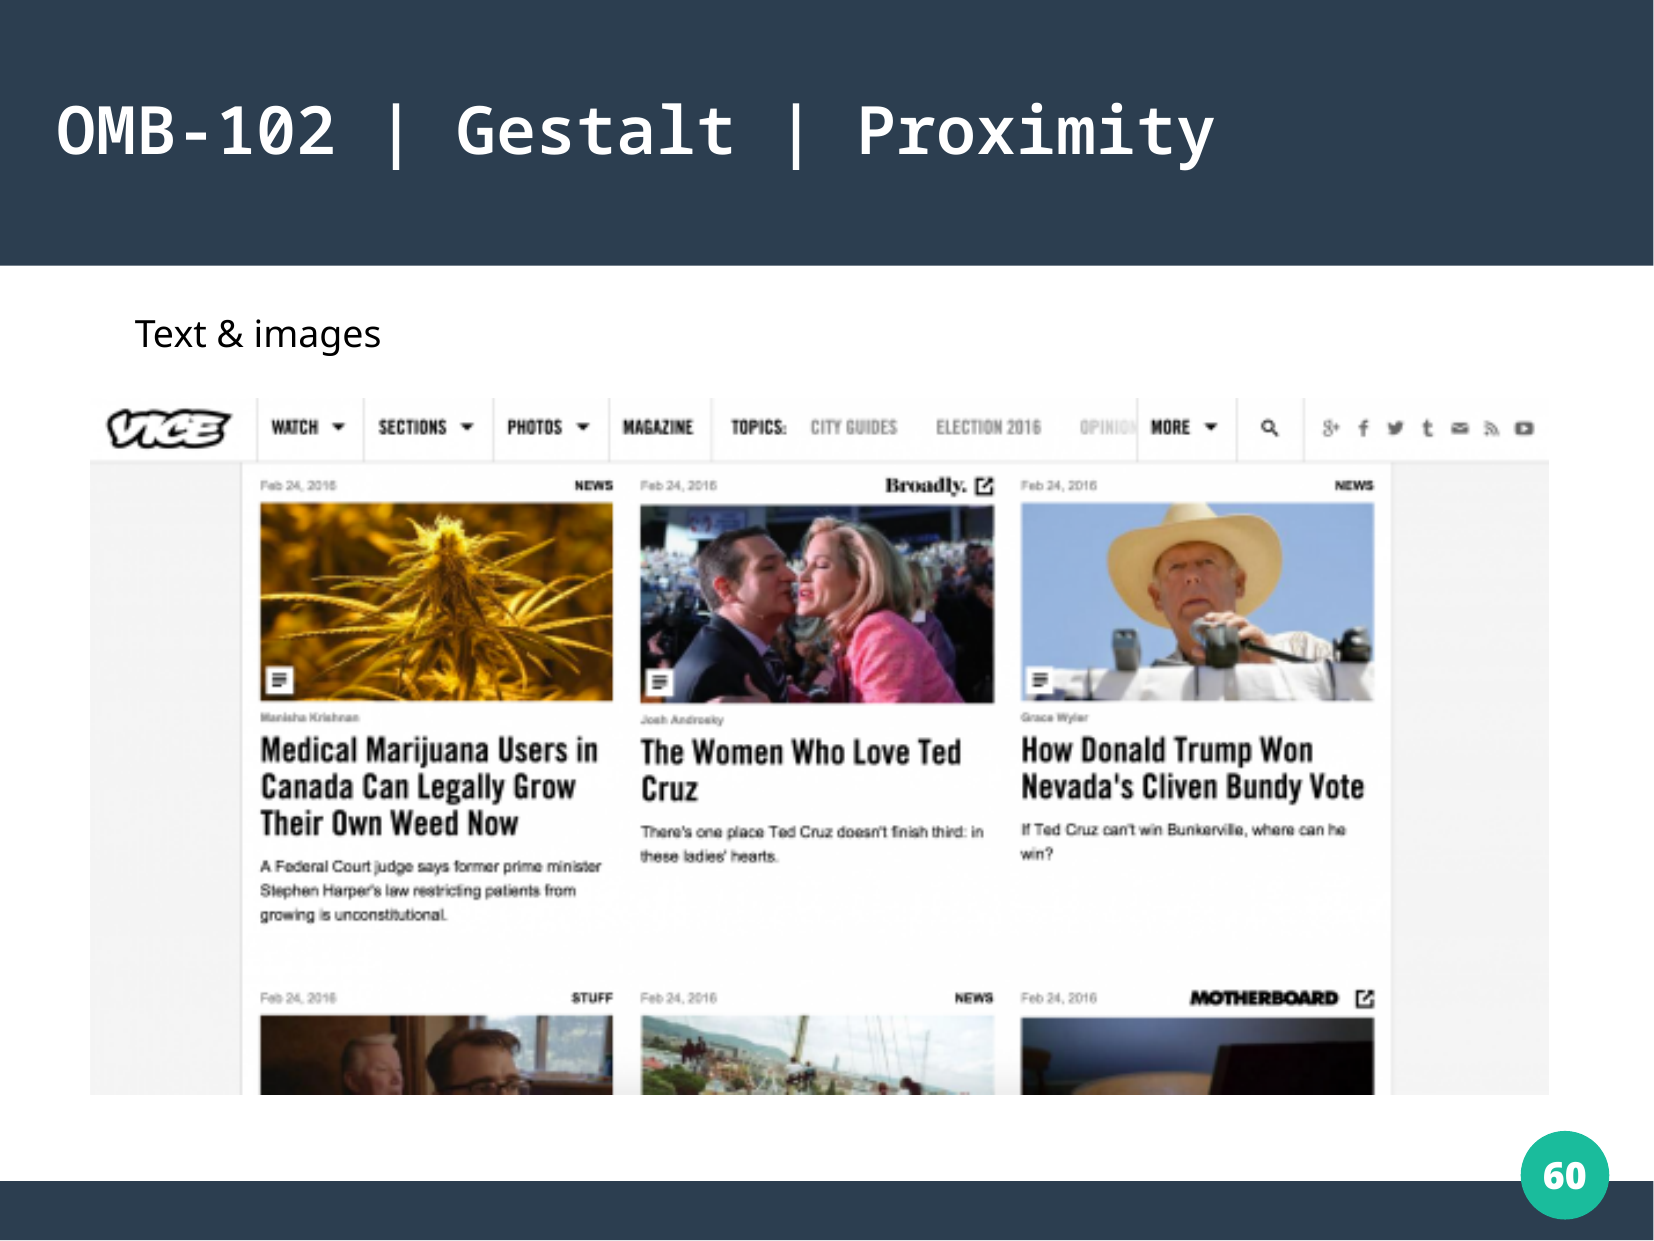

# OMB-102 | Gestalt | Proximity
Text & images
60